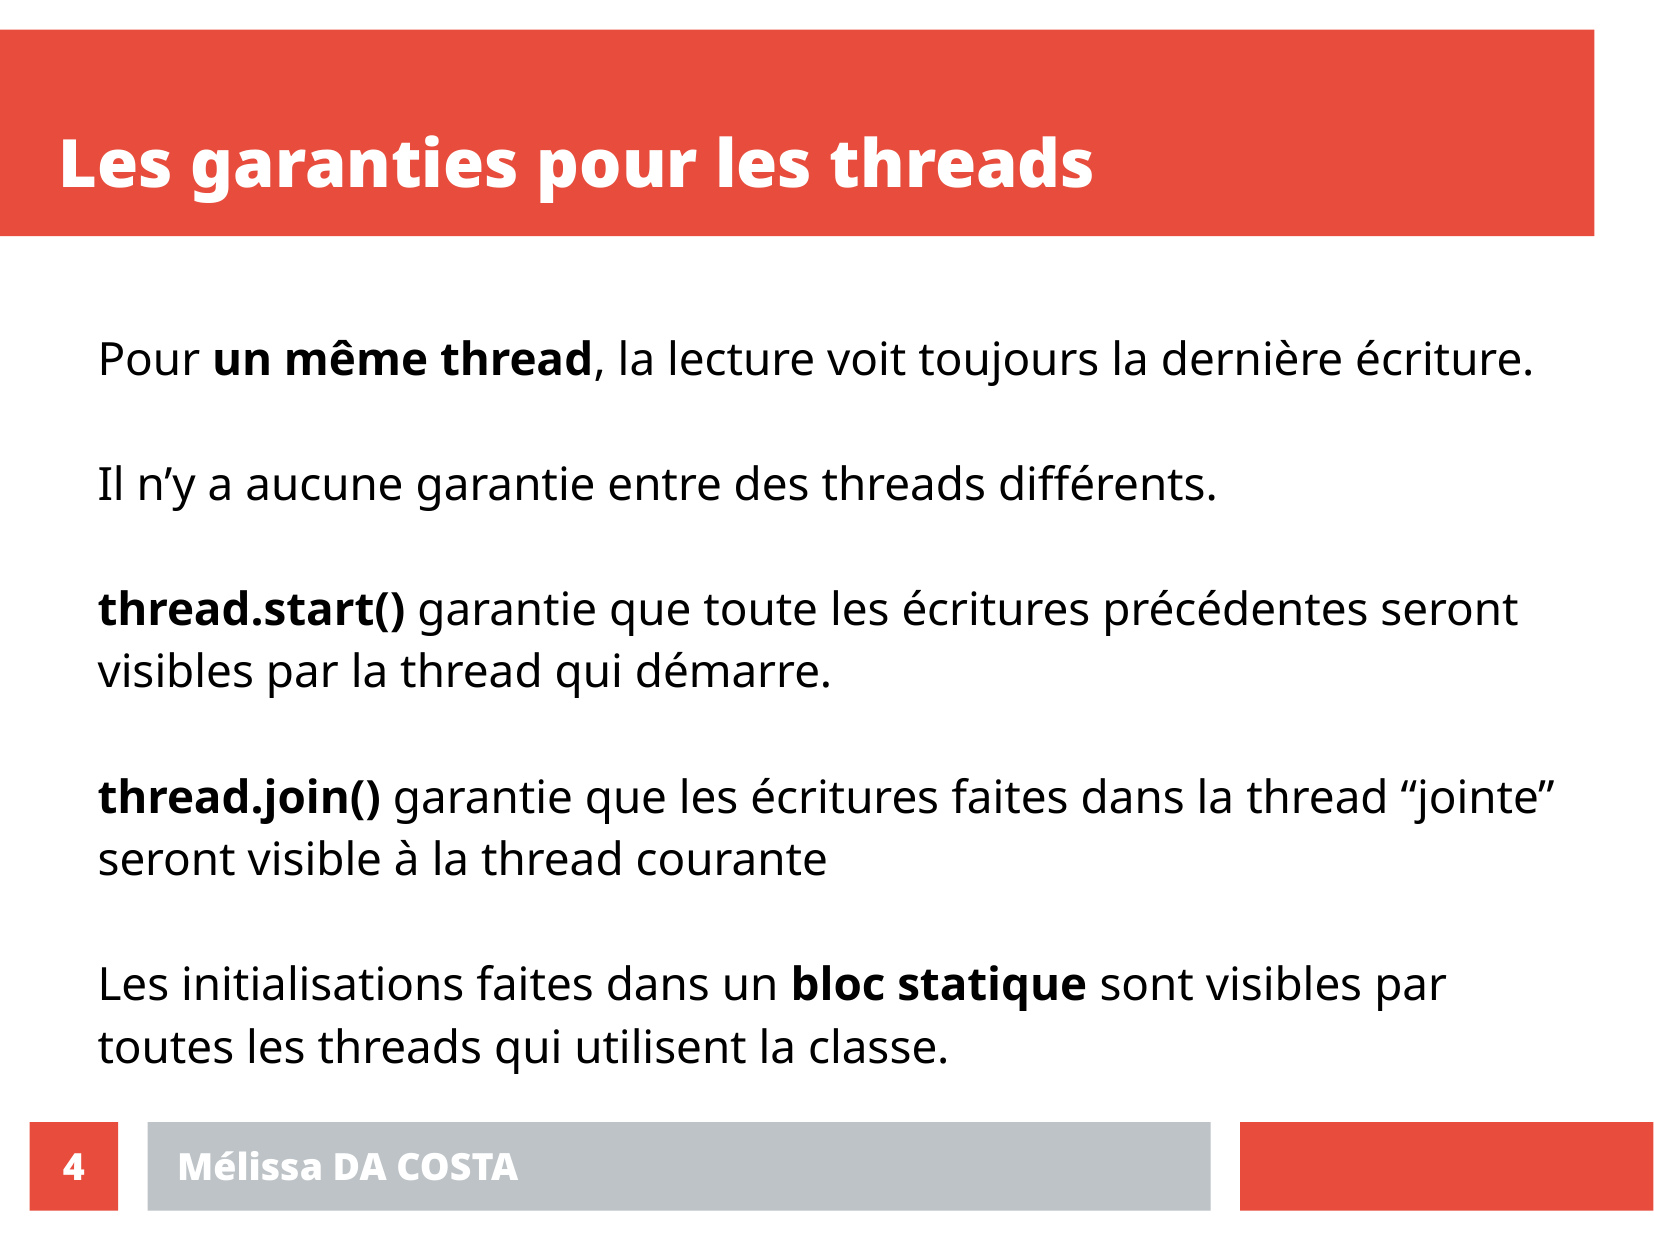

# Les garanties pour les threads
Pour un même thread, la lecture voit toujours la dernière écriture.
Il n’y a aucune garantie entre des threads différents.
thread.start() garantie que toute les écritures précédentes seront visibles par la thread qui démarre.
thread.join() garantie que les écritures faites dans la thread “jointe” seront visible à la thread courante
Les initialisations faites dans un bloc statique sont visibles par toutes les threads qui utilisent la classe.
4
Mélissa DA COSTA